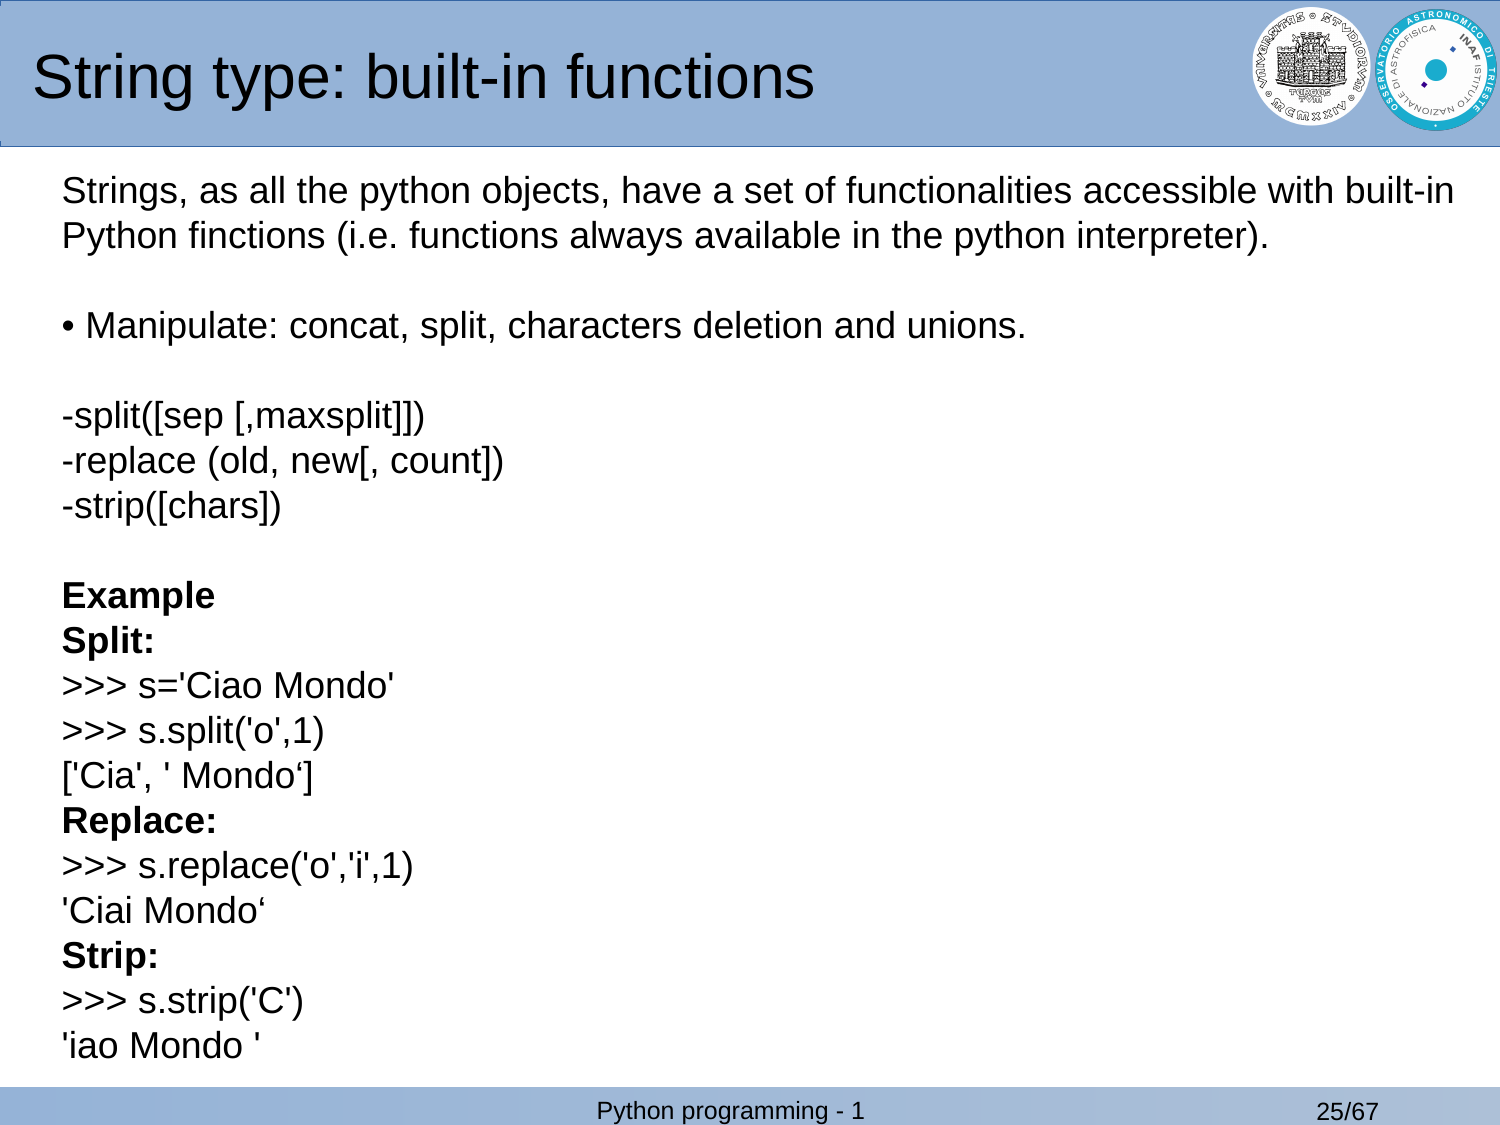

String type: built-in functions
# Strings, as all the python objects, have a set of functionalities accessible with built-in Python finctions (i.e. functions always available in the python interpreter).
• Manipulate: concat, split, characters deletion and unions.
-split([sep [,maxsplit]])
-replace (old, new[, count])
-strip([chars])
Example
Split:
>>> s='Ciao Mondo'
>>> s.split('o',1)
['Cia', ' Mondo‘]
Replace:
>>> s.replace('o','i',1)
'Ciai Mondo‘
Strip:
>>> s.strip('C')
'iao Mondo '